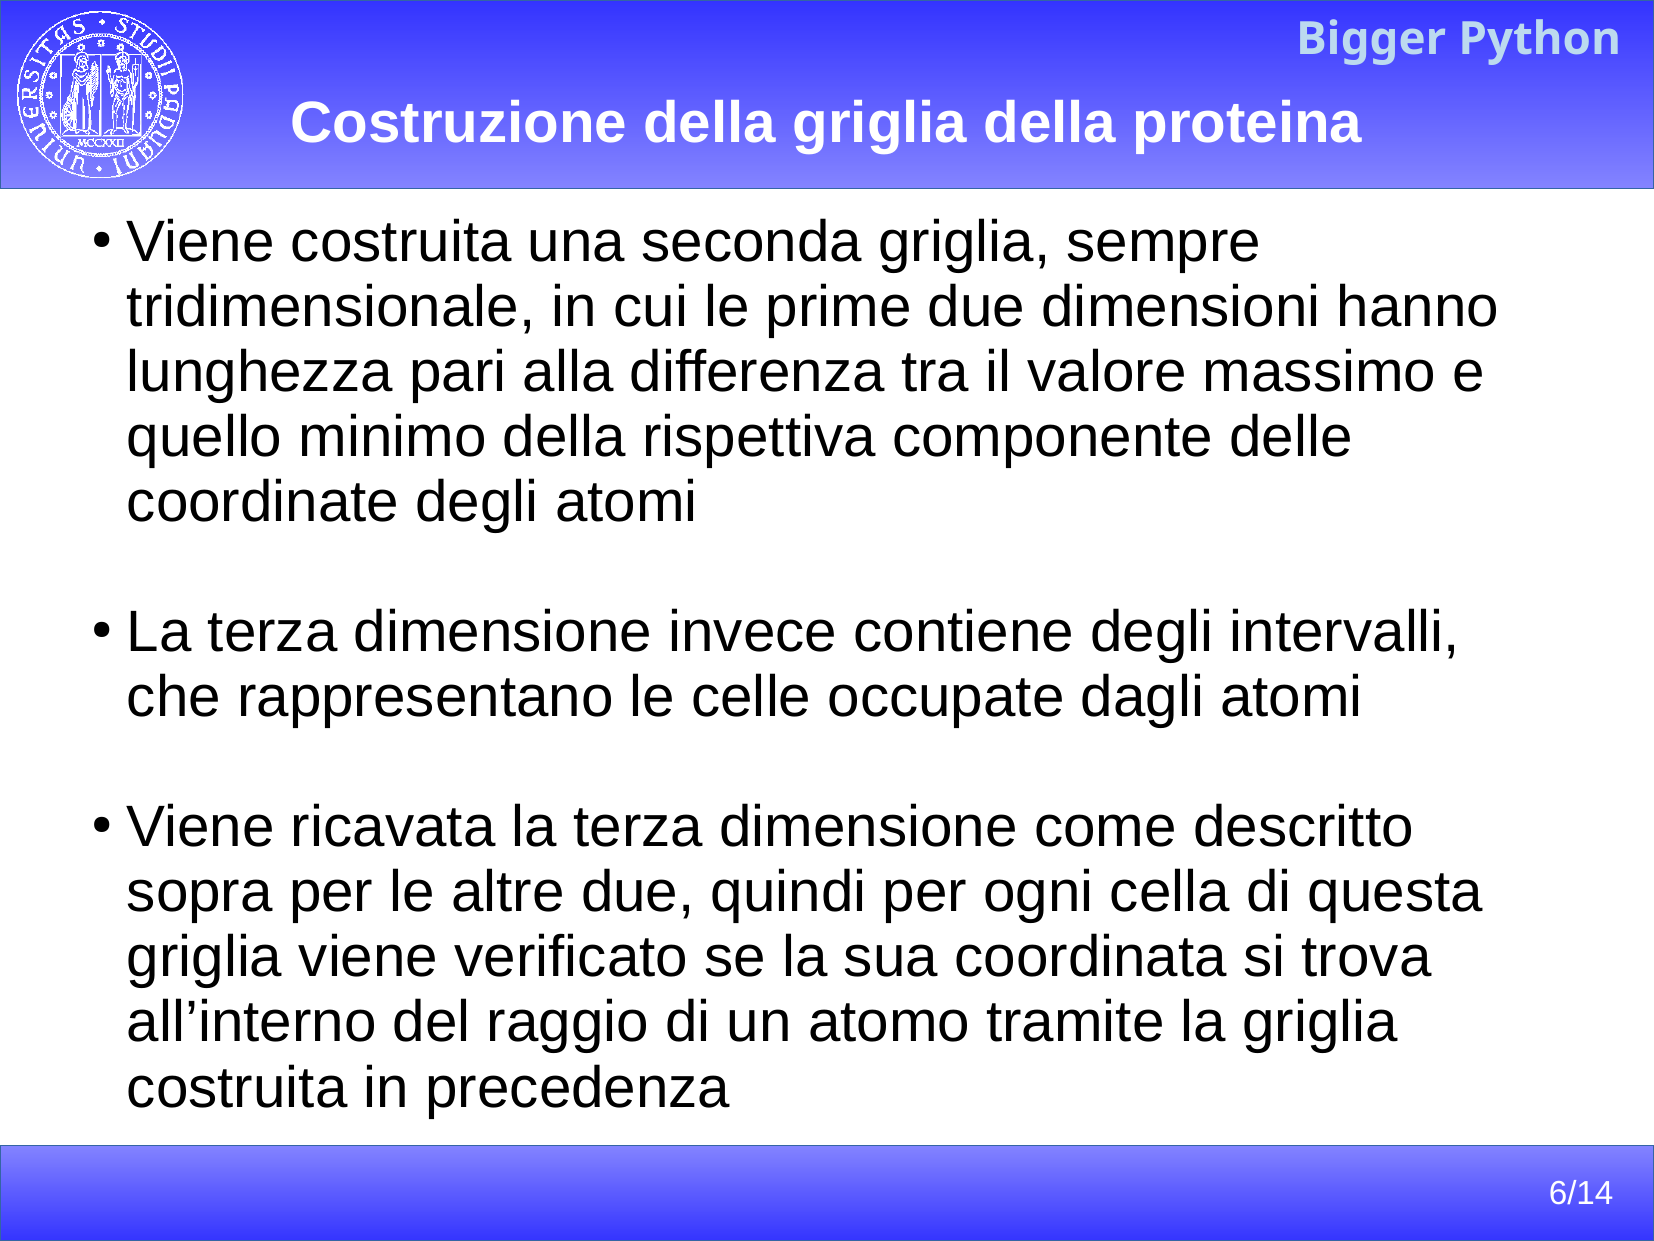

Bigger Python
Costruzione della griglia della proteina
Viene costruita una seconda griglia, sempre tridimensionale, in cui le prime due dimensioni hanno lunghezza pari alla differenza tra il valore massimo e quello minimo della rispettiva componente delle coordinate degli atomi
La terza dimensione invece contiene degli intervalli, che rappresentano le celle occupate dagli atomi
Viene ricavata la terza dimensione come descritto sopra per le altre due, quindi per ogni cella di questa griglia viene verificato se la sua coordinata si trova all’interno del raggio di un atomo tramite la griglia costruita in precedenza
6/14